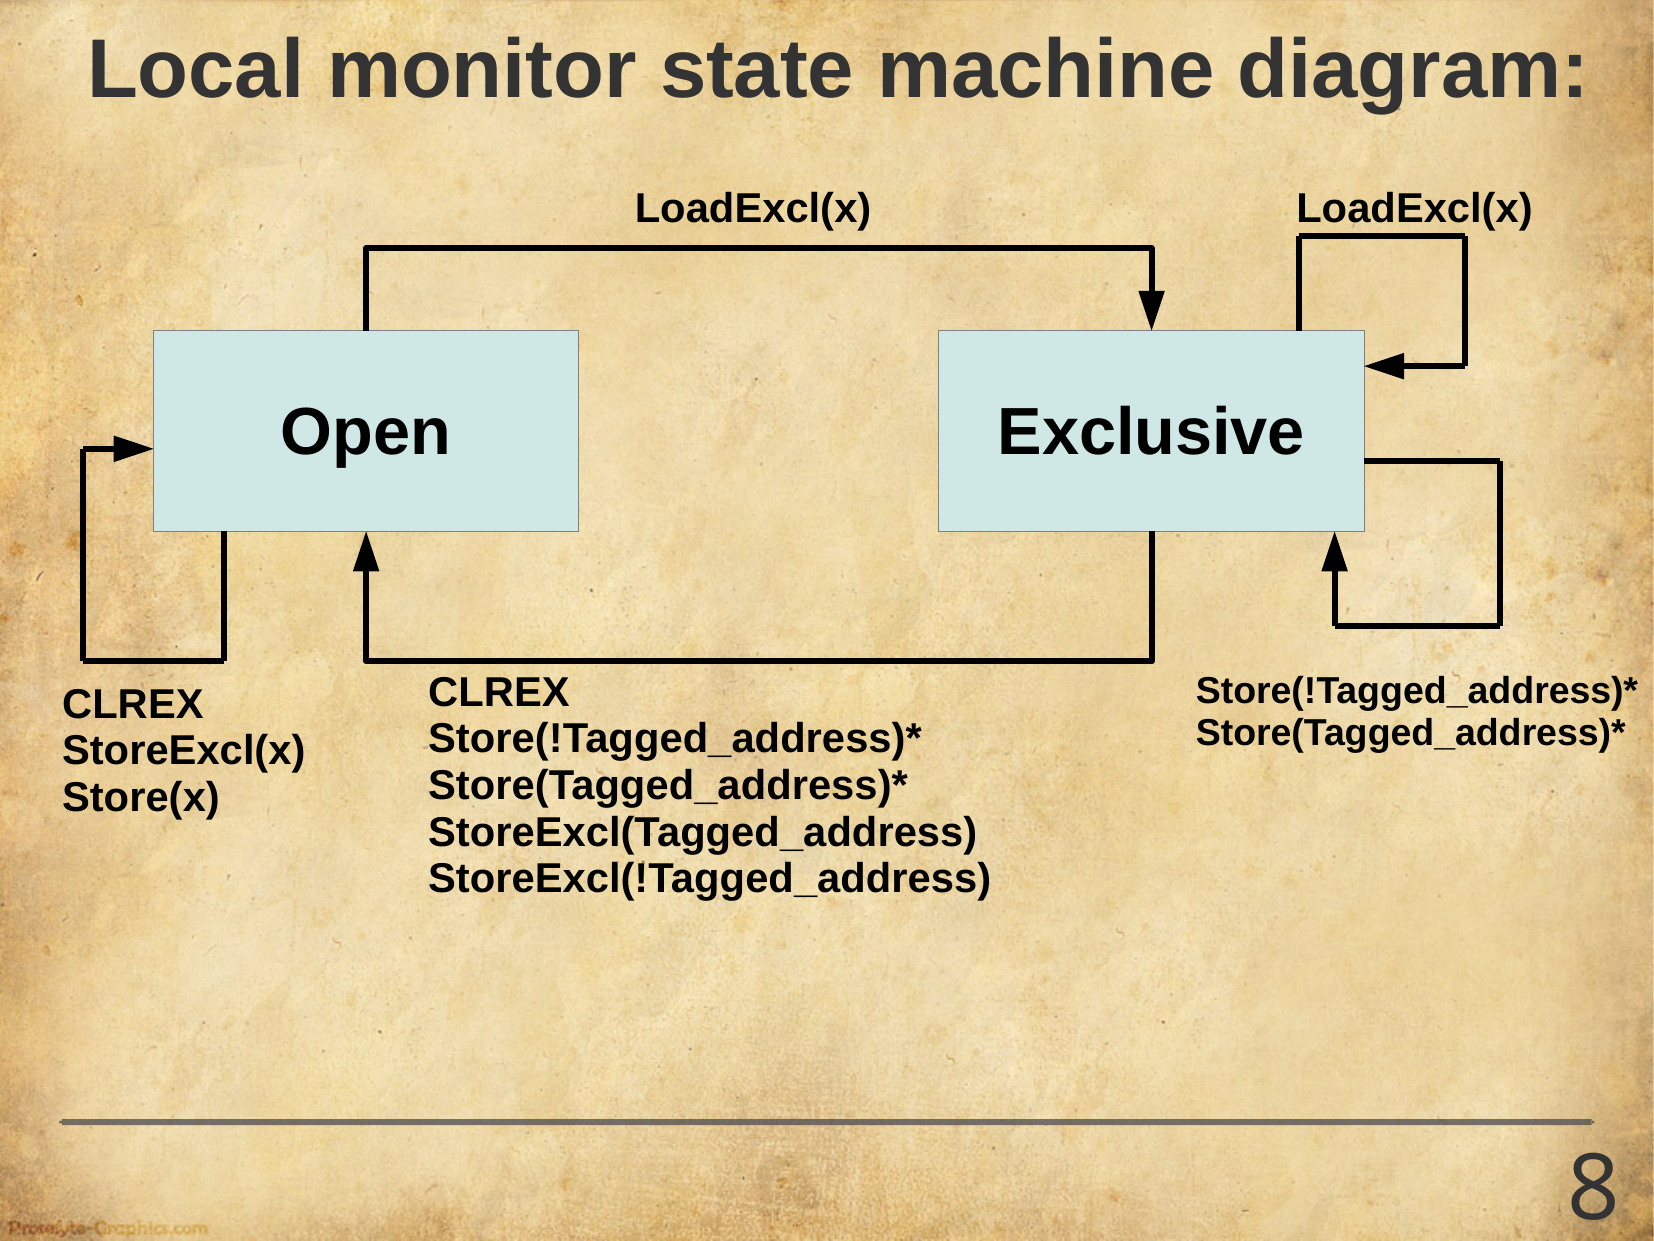

# Local monitor state machine diagram:
LoadExcl(x)
LoadExcl(x)
Open
Exclusive
CLREX
Store(!Tagged_address)*
Store(Tagged_address)*
StoreExcl(Tagged_address)
StoreExcl(!Tagged_address)
Store(!Tagged_address)*
Store(Tagged_address)*
CLREX
StoreExcl(x)
Store(x)